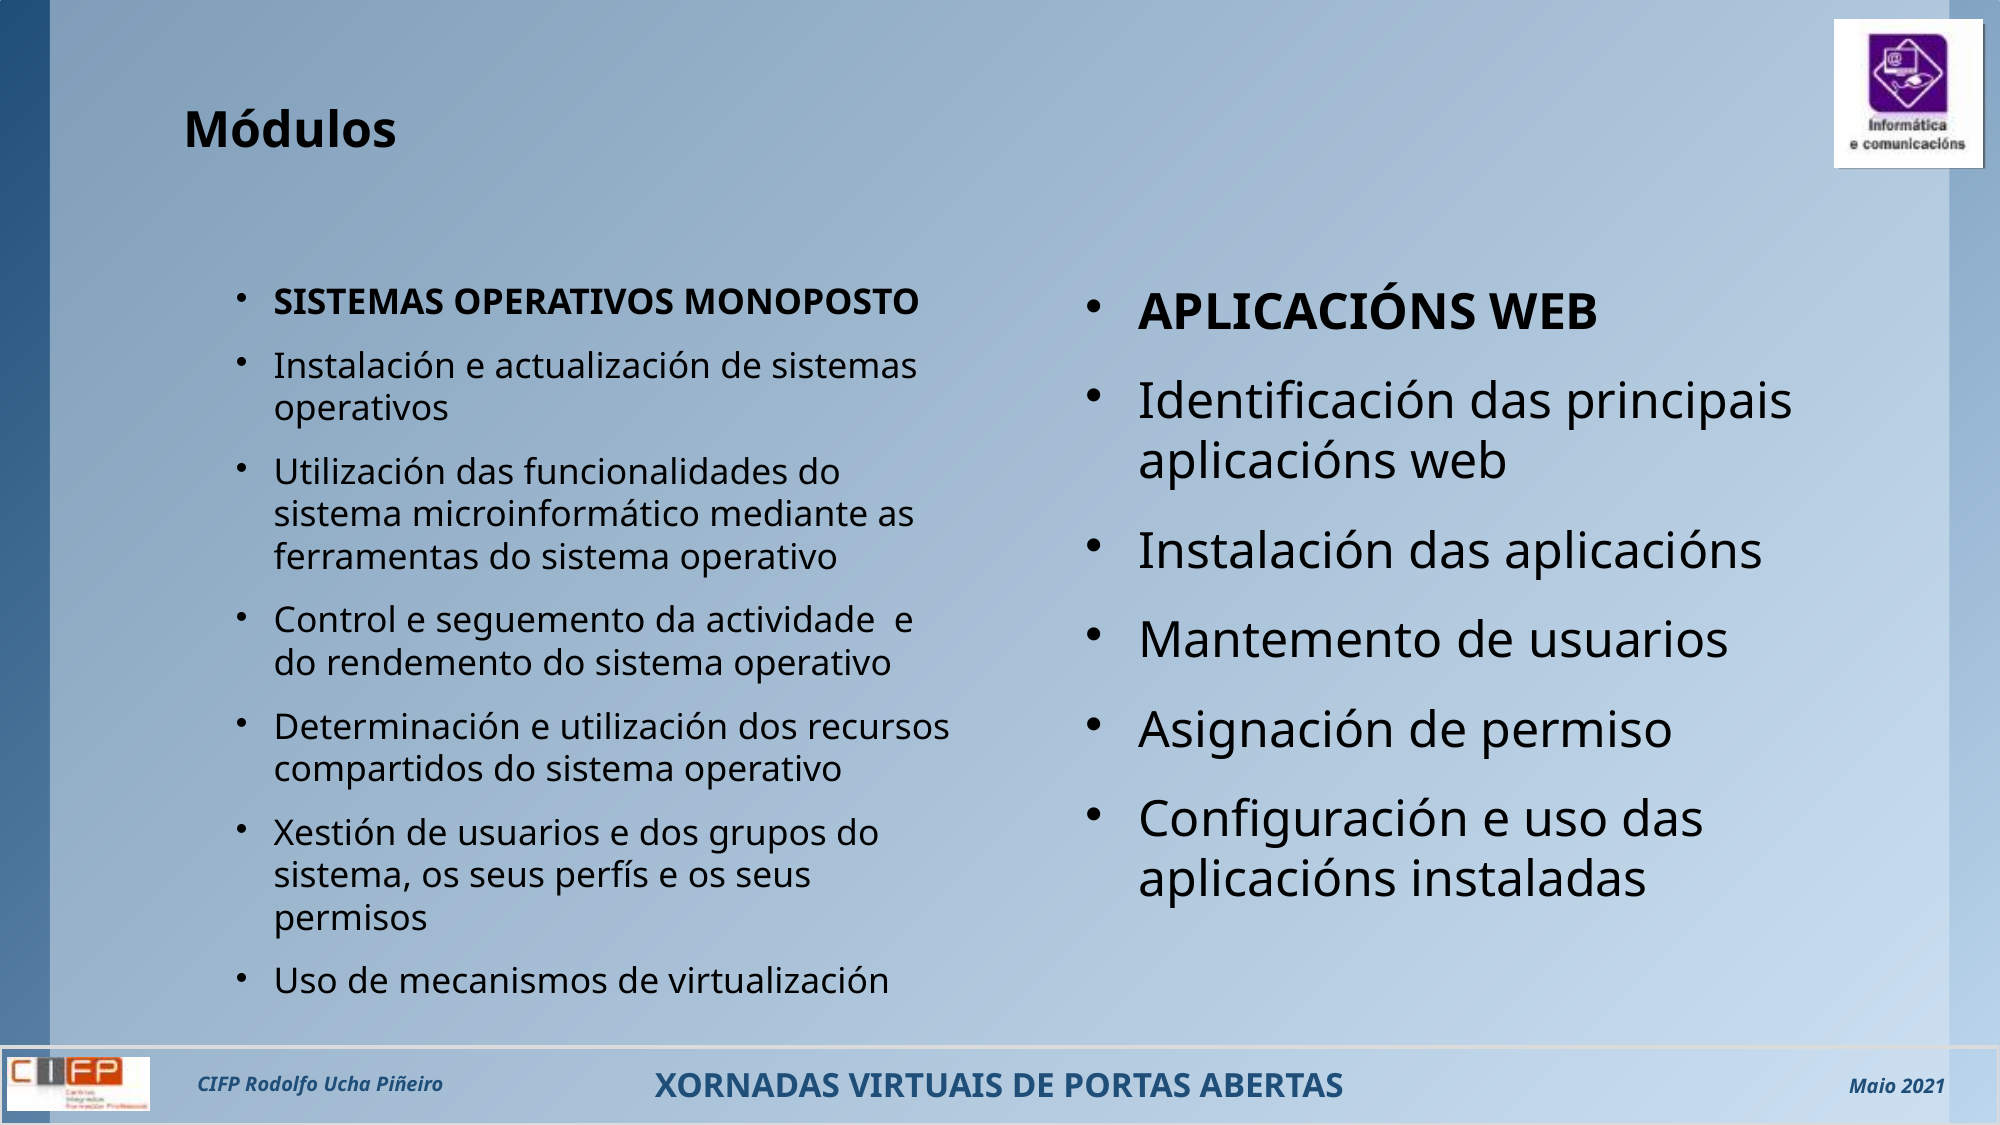

Módulos
SISTEMAS OPERATIVOS MONOPOSTO
Instalación e actualización de sistemas operativos
Utilización das funcionalidades do sistema microinformático mediante as ferramentas do sistema operativo
Control e seguemento da actividade e do rendemento do sistema operativo
Determinación e utilización dos recursos compartidos do sistema operativo
Xestión de usuarios e dos grupos do sistema, os seus perfís e os seus permisos
Uso de mecanismos de virtualización
APLICACIÓNS WEB
Identificación das principais aplicacións web
Instalación das aplicacións
Mantemento de usuarios
Asignación de permiso
Configuración e uso das aplicacións instaladas
CIFP Rodolfo Ucha Piñeiro
Maio 2021
XORNADAS VIRTUAIS DE PORTAS ABERTAS